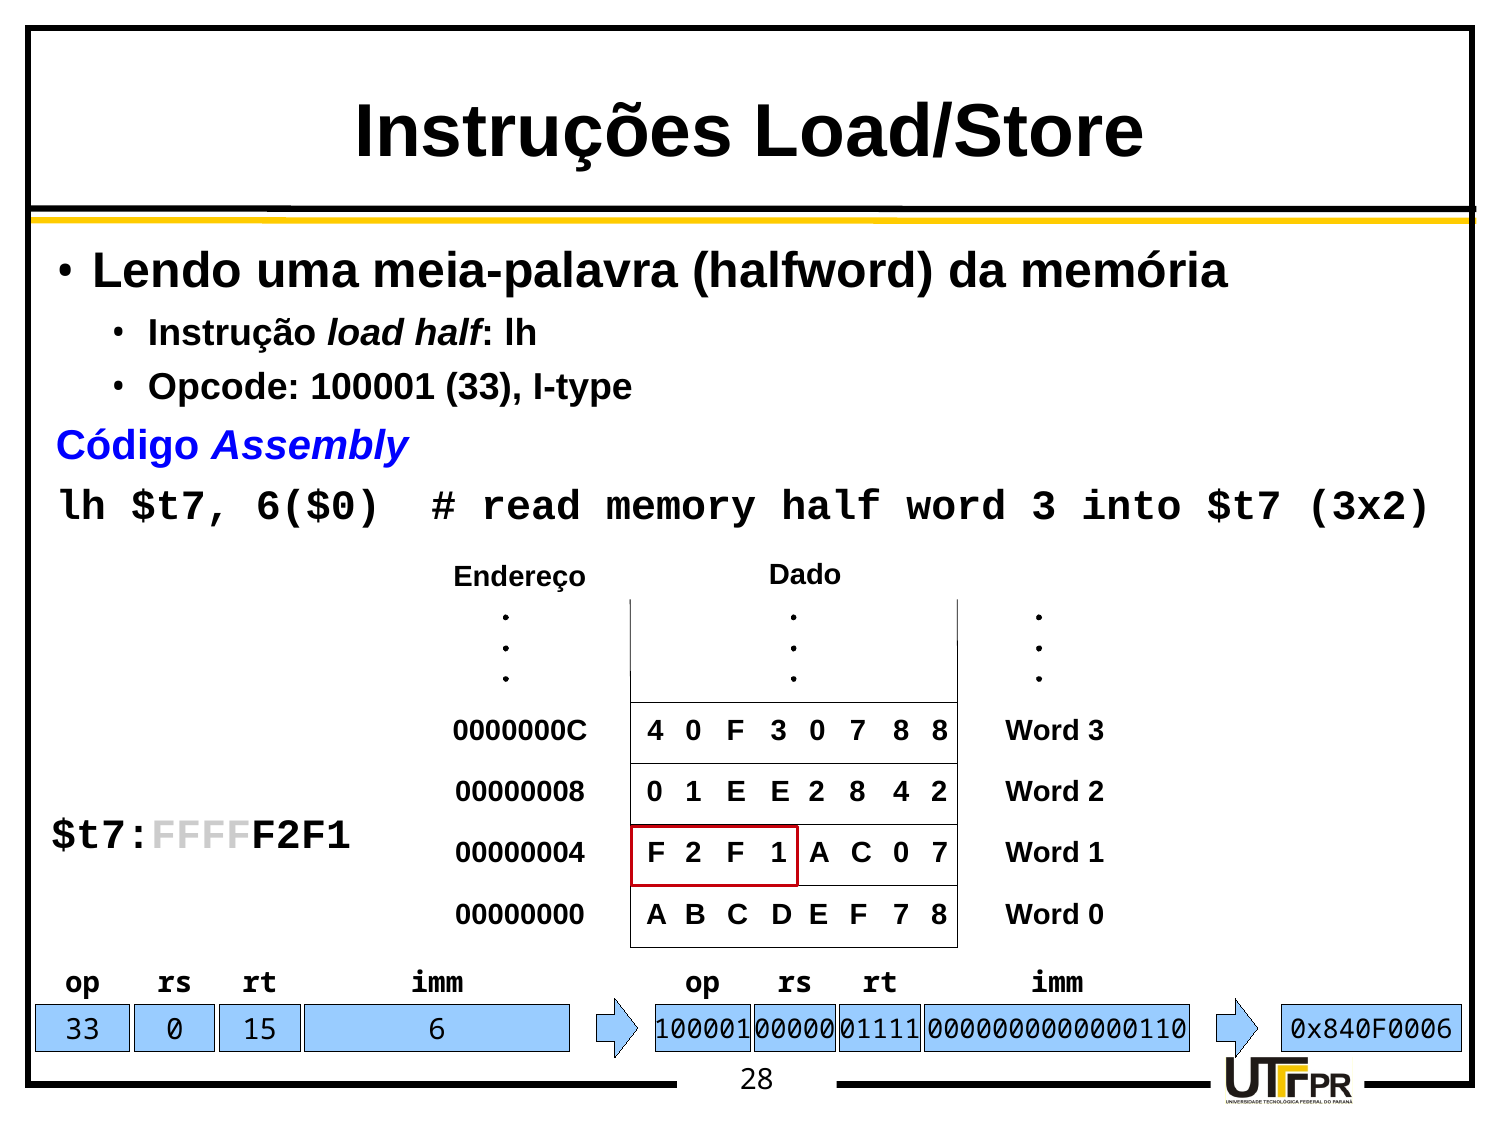

# Instruções Load/Store
Lendo uma meia-palavra (halfword) da memória
Instrução load half: lh
Opcode: 100001 (33), I-type
Código Assembly
lh $t7, 6($0) # read memory half word 3 into $t7 (3x2)
Dado
Endereço
0000000C
4
0
F
3
0
7
8
8
Word 3
00000008
Word 2
0
1
E
E
2
8
4
2
00000004
F
2
F
1
A
C
0
7
Word 1
00000000
A
B
C
D
E
F
7
8
Word 0
$t7:FFFFF2F1
op
rs
rt
imm
op
rs
rt
imm
33
0
15
6
100001
00000
01111
0000000000000110
0x840F0006